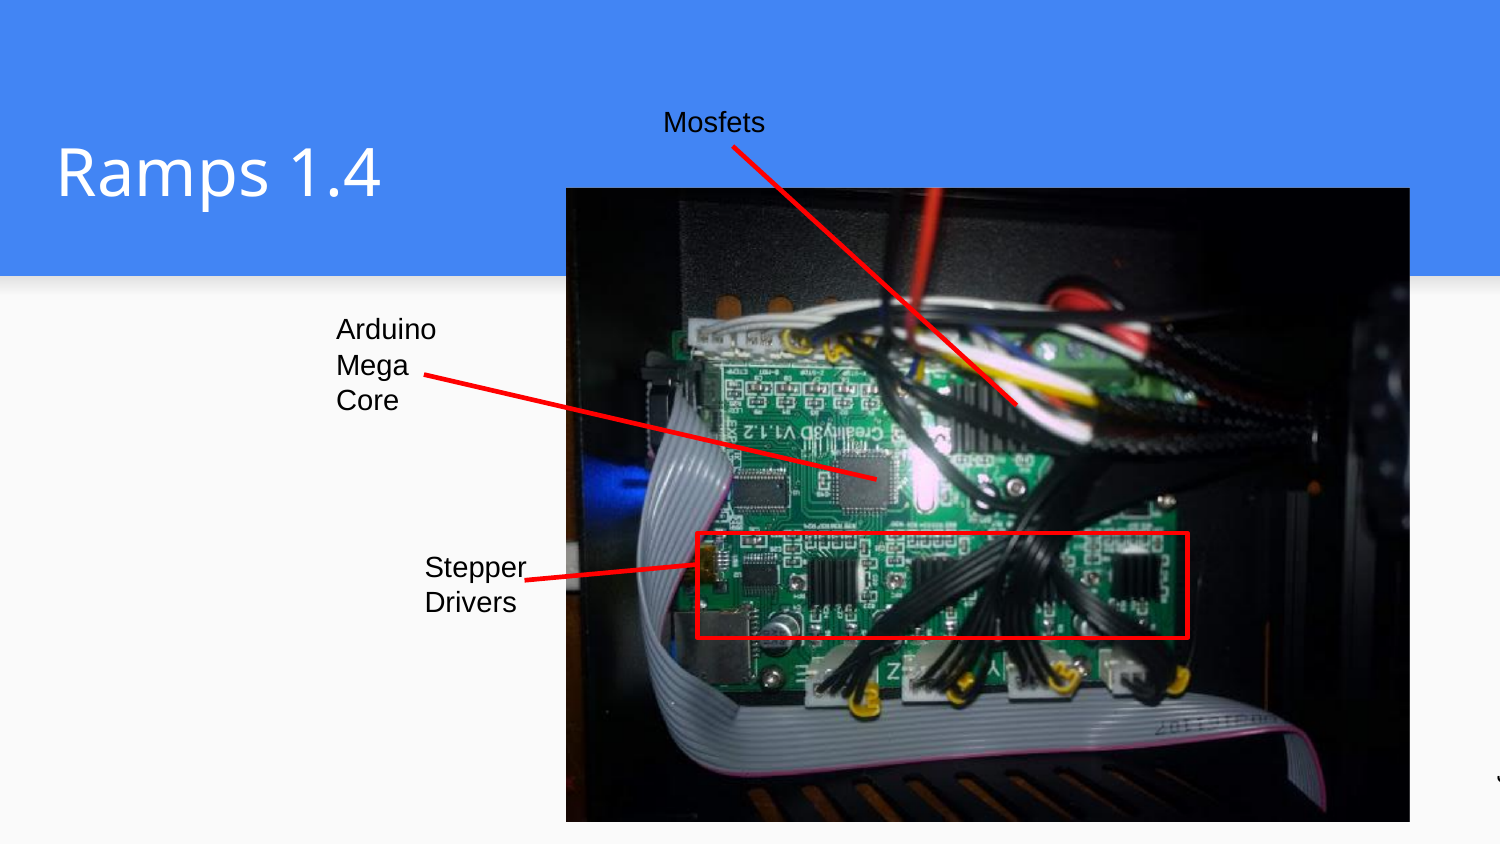

Mosfets
# Ramps 1.4
Arduino Mega Core
Stepper Drivers
relay